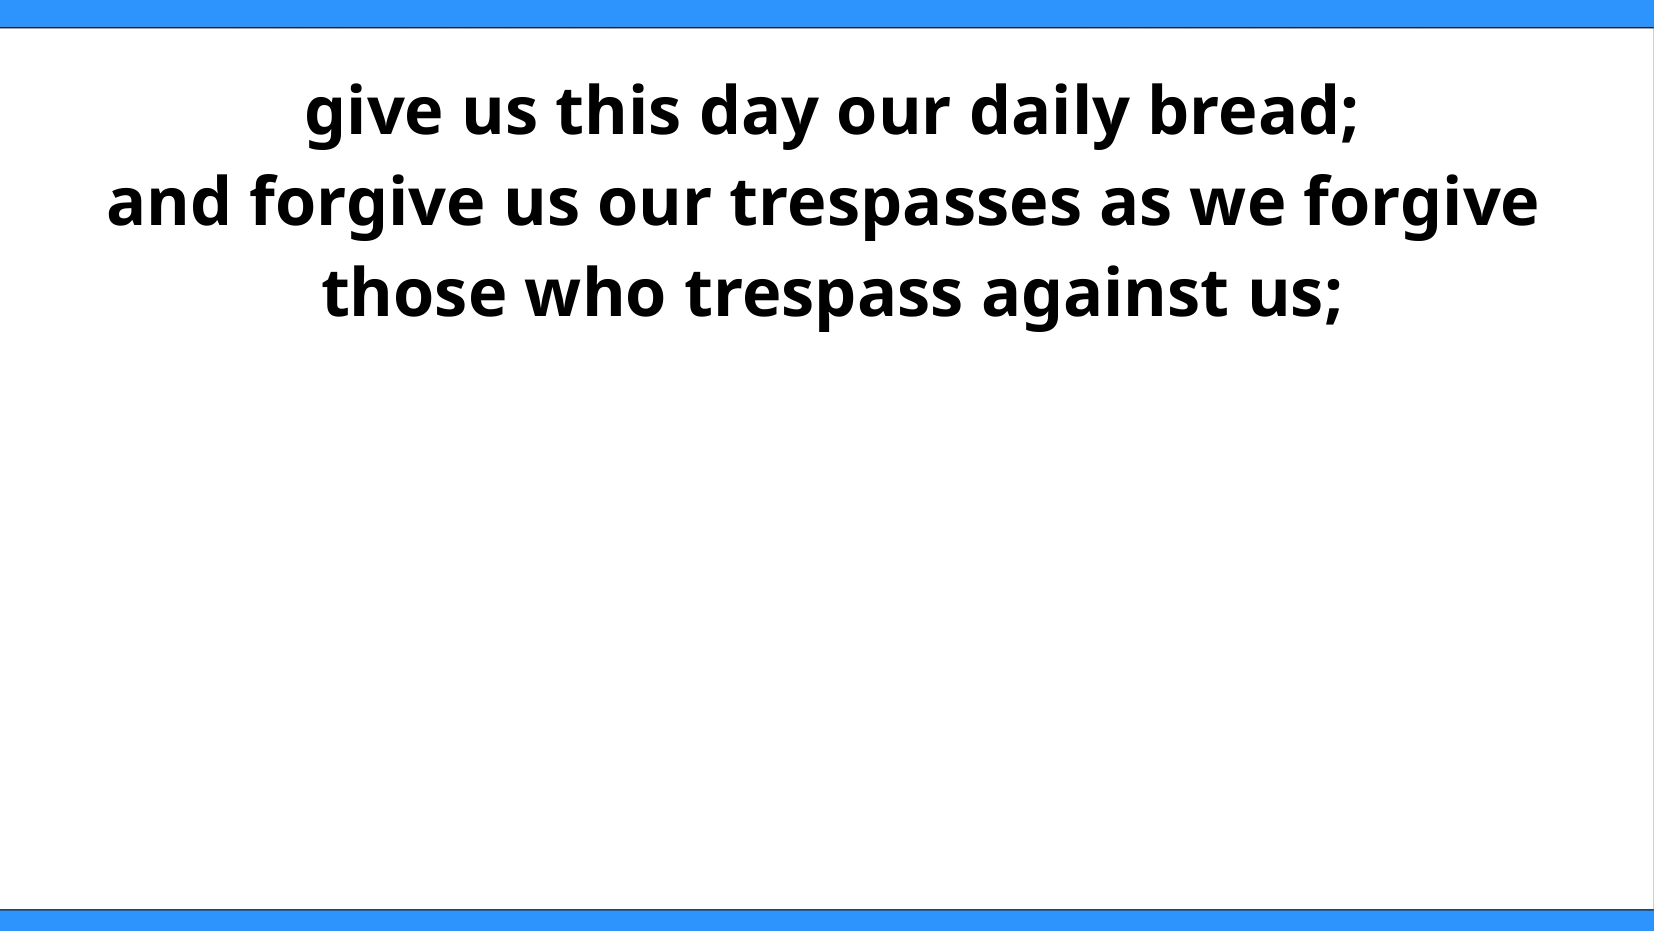

give us this day our daily bread;
and forgive us our trespasses as we forgive
those who trespass against us;